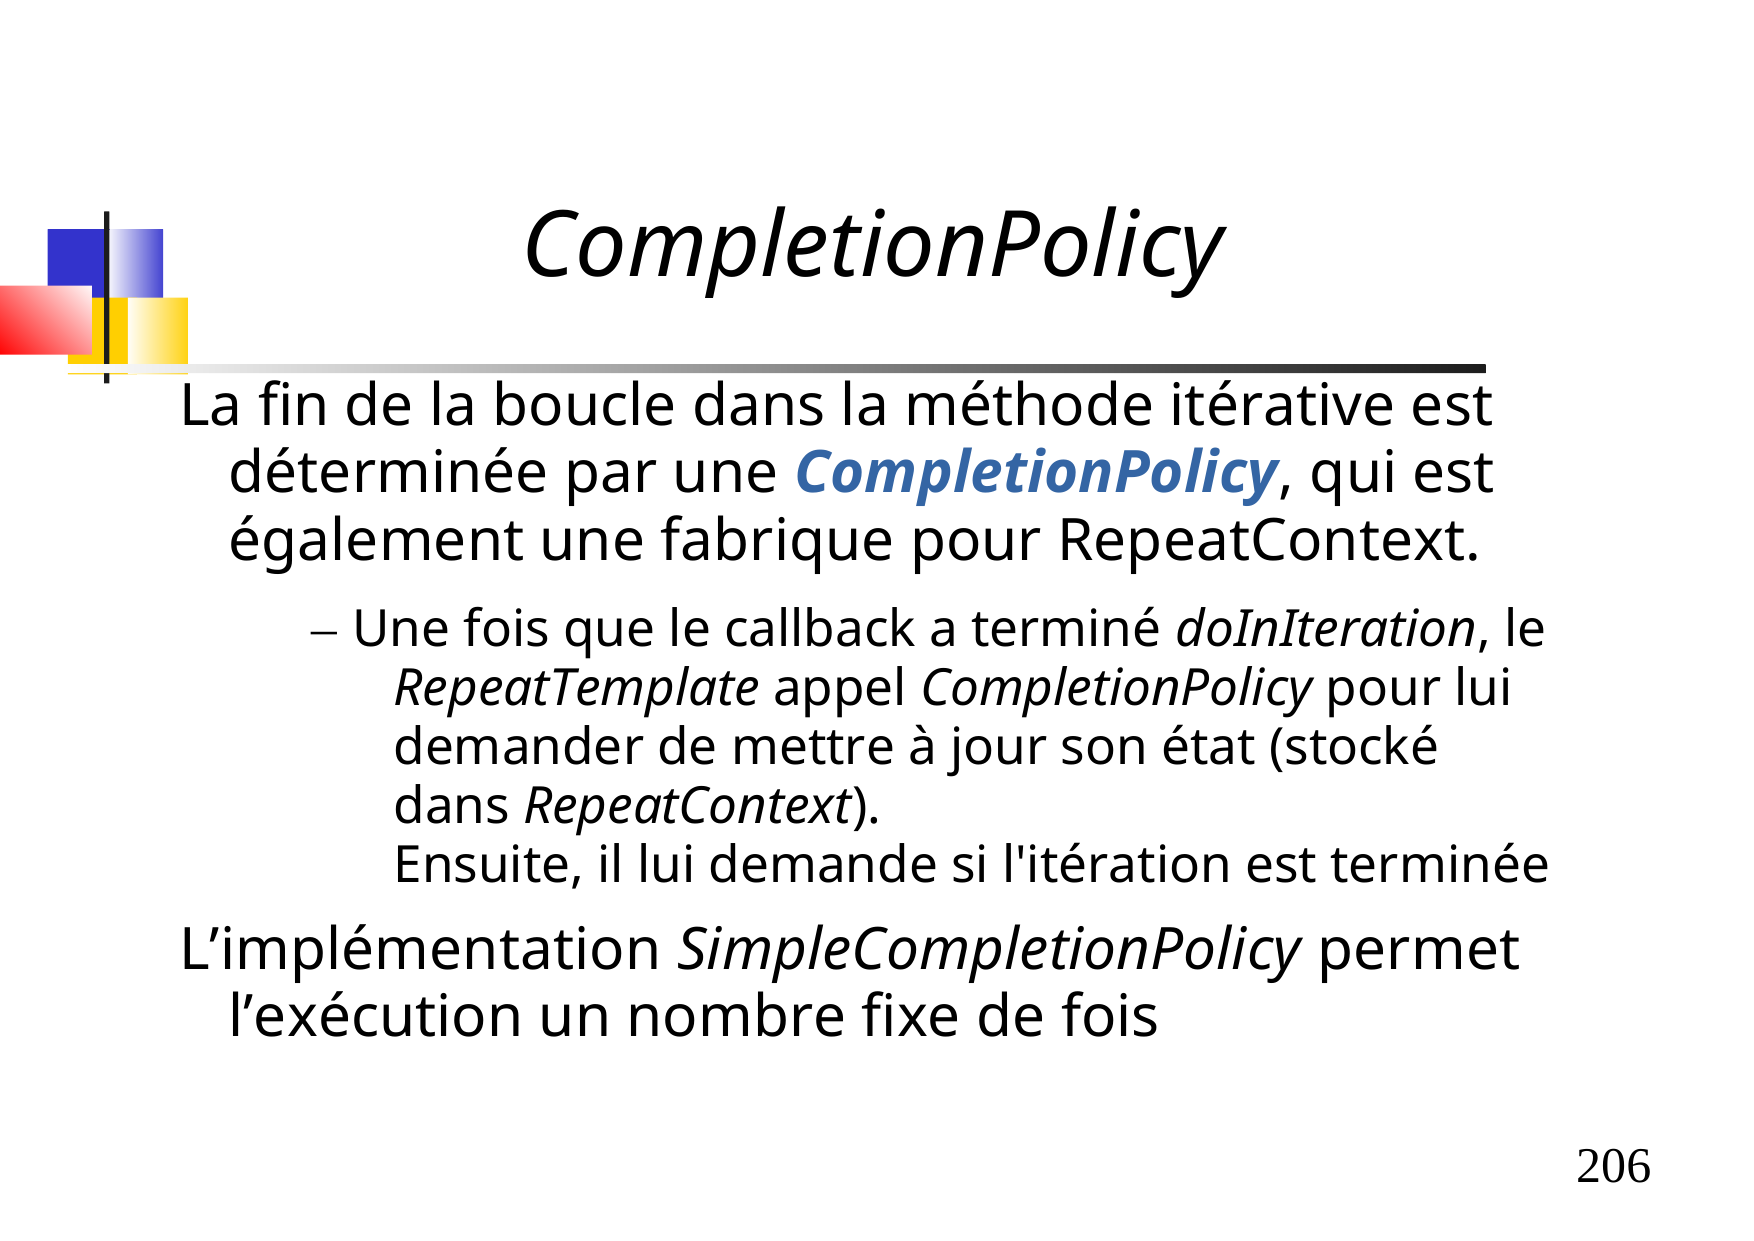

# CompletionPolicy
La fin de la boucle dans la méthode itérative est déterminée par une CompletionPolicy, qui est également une fabrique pour RepeatContext.
Une fois que le callback a terminé doInIteration, le RepeatTemplate appel CompletionPolicy pour lui demander de mettre à jour son état (stocké dans RepeatContext).
Ensuite, il lui demande si l'itération est terminée
L’implémentation SimpleCompletionPolicy permet l’exécution un nombre fixe de fois